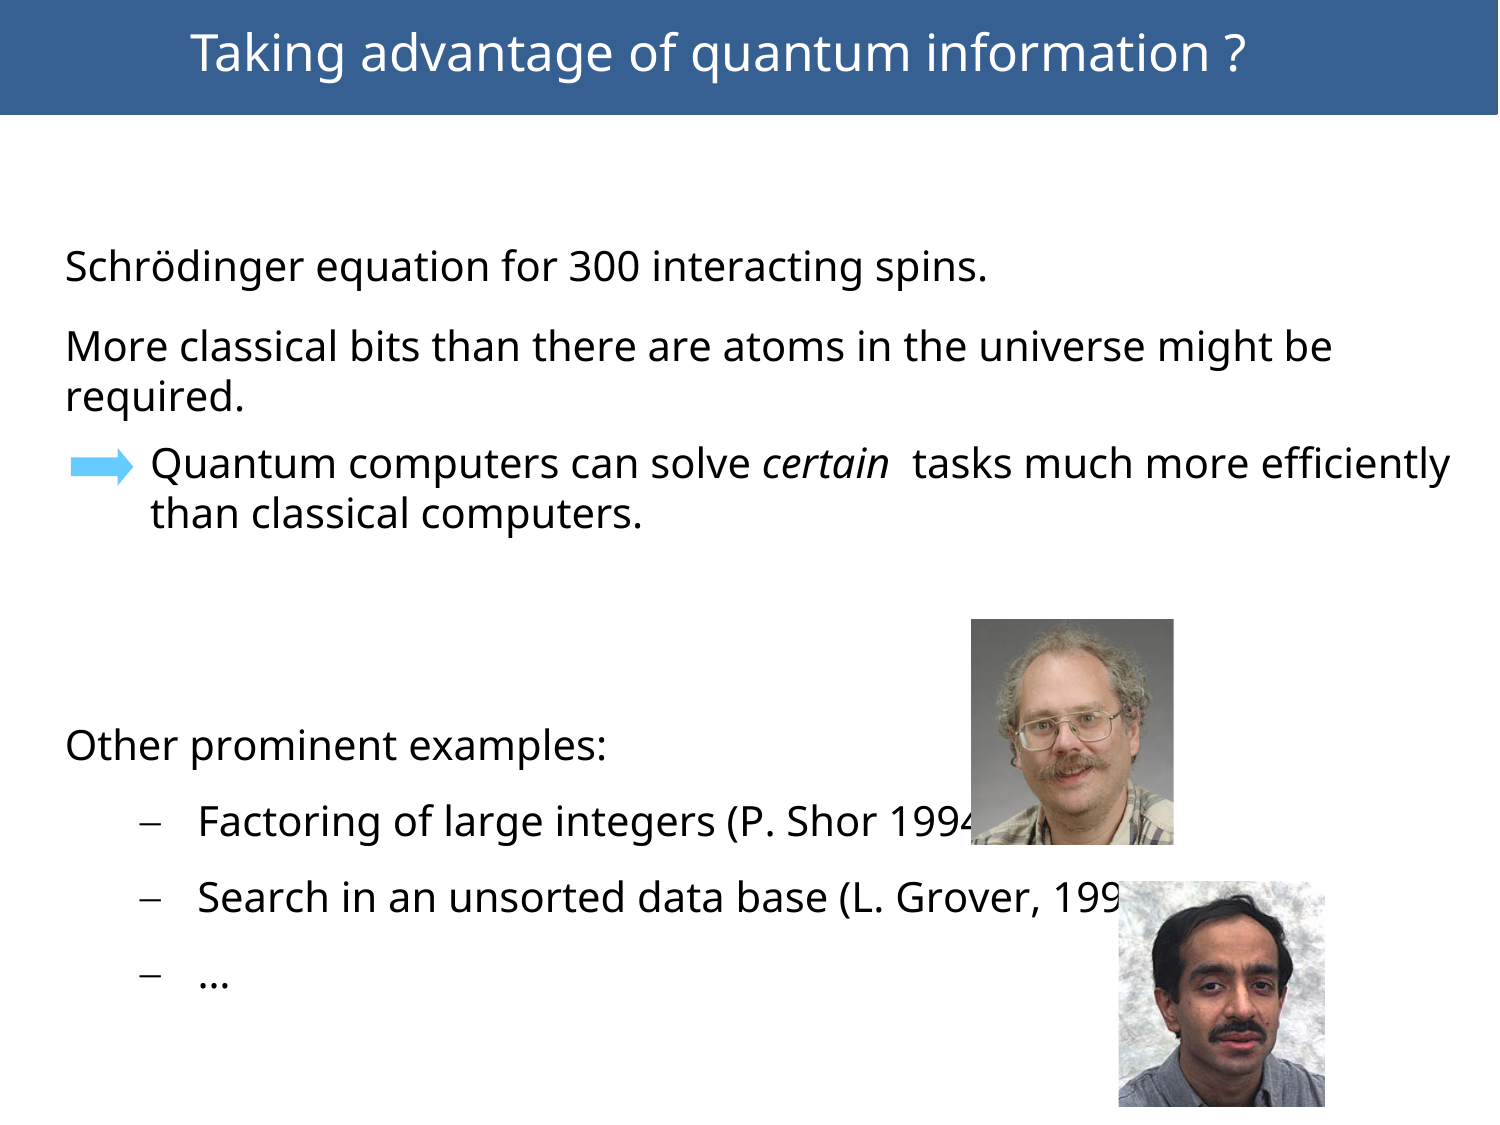

# Taking advantage of quantum information ?
Schrödinger equation for 300 interacting spins.
More classical bits than there are atoms in the universe might be required.
Quantum computers can solve certain tasks much more efficiently
than classical computers.
Other prominent examples:
 Factoring of large integers (P. Shor 1994)
 Search in an unsorted data base (L. Grover, 1997)
 …